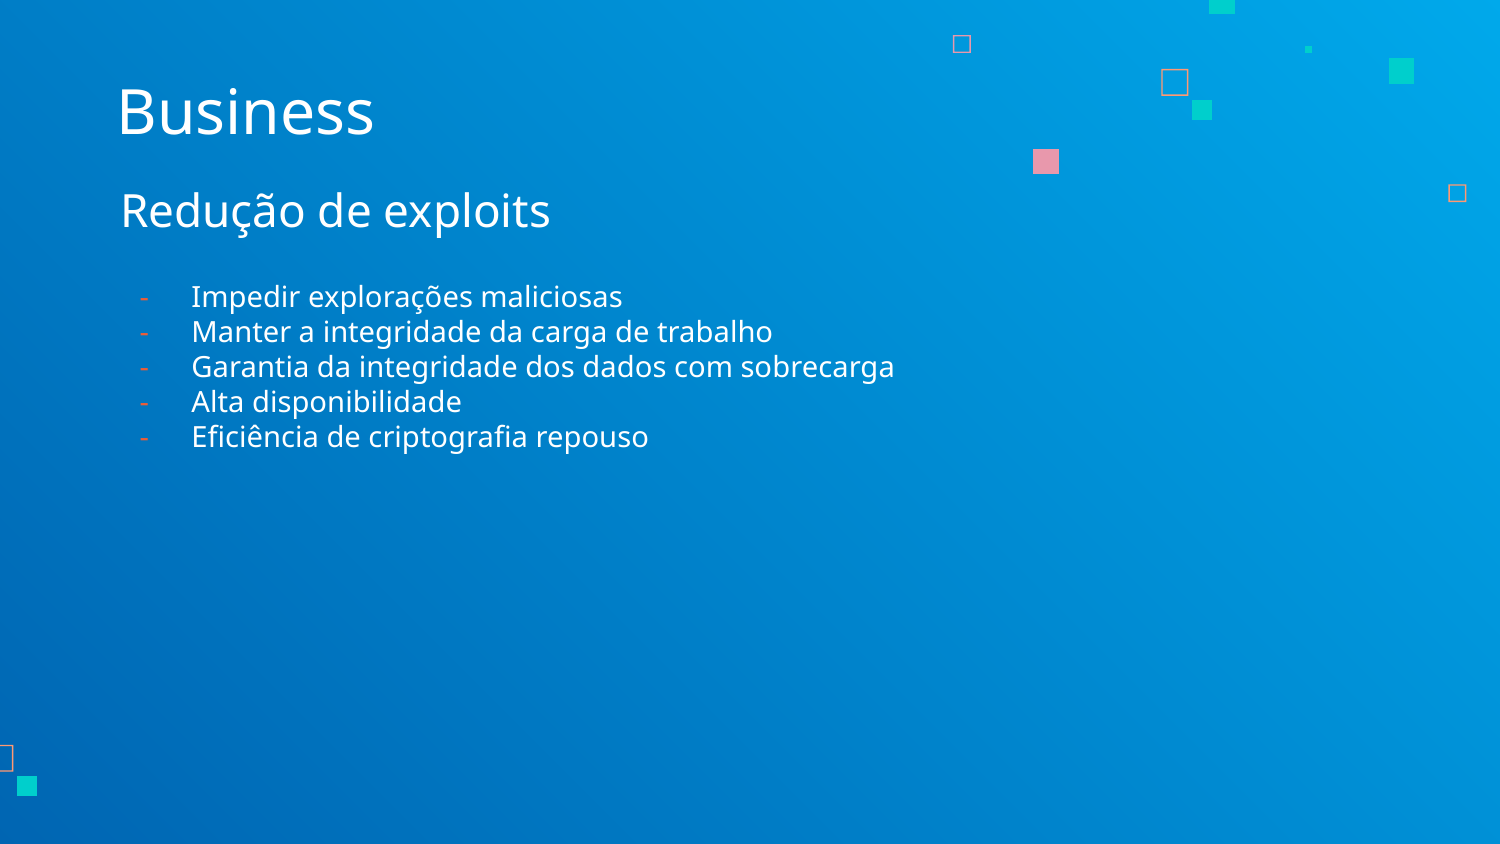

Business
Redução de exploits
# Impedir explorações maliciosas
Manter a integridade da carga de trabalho
Garantia da integridade dos dados com sobrecarga
Alta disponibilidade
Eficiência de criptografia repouso